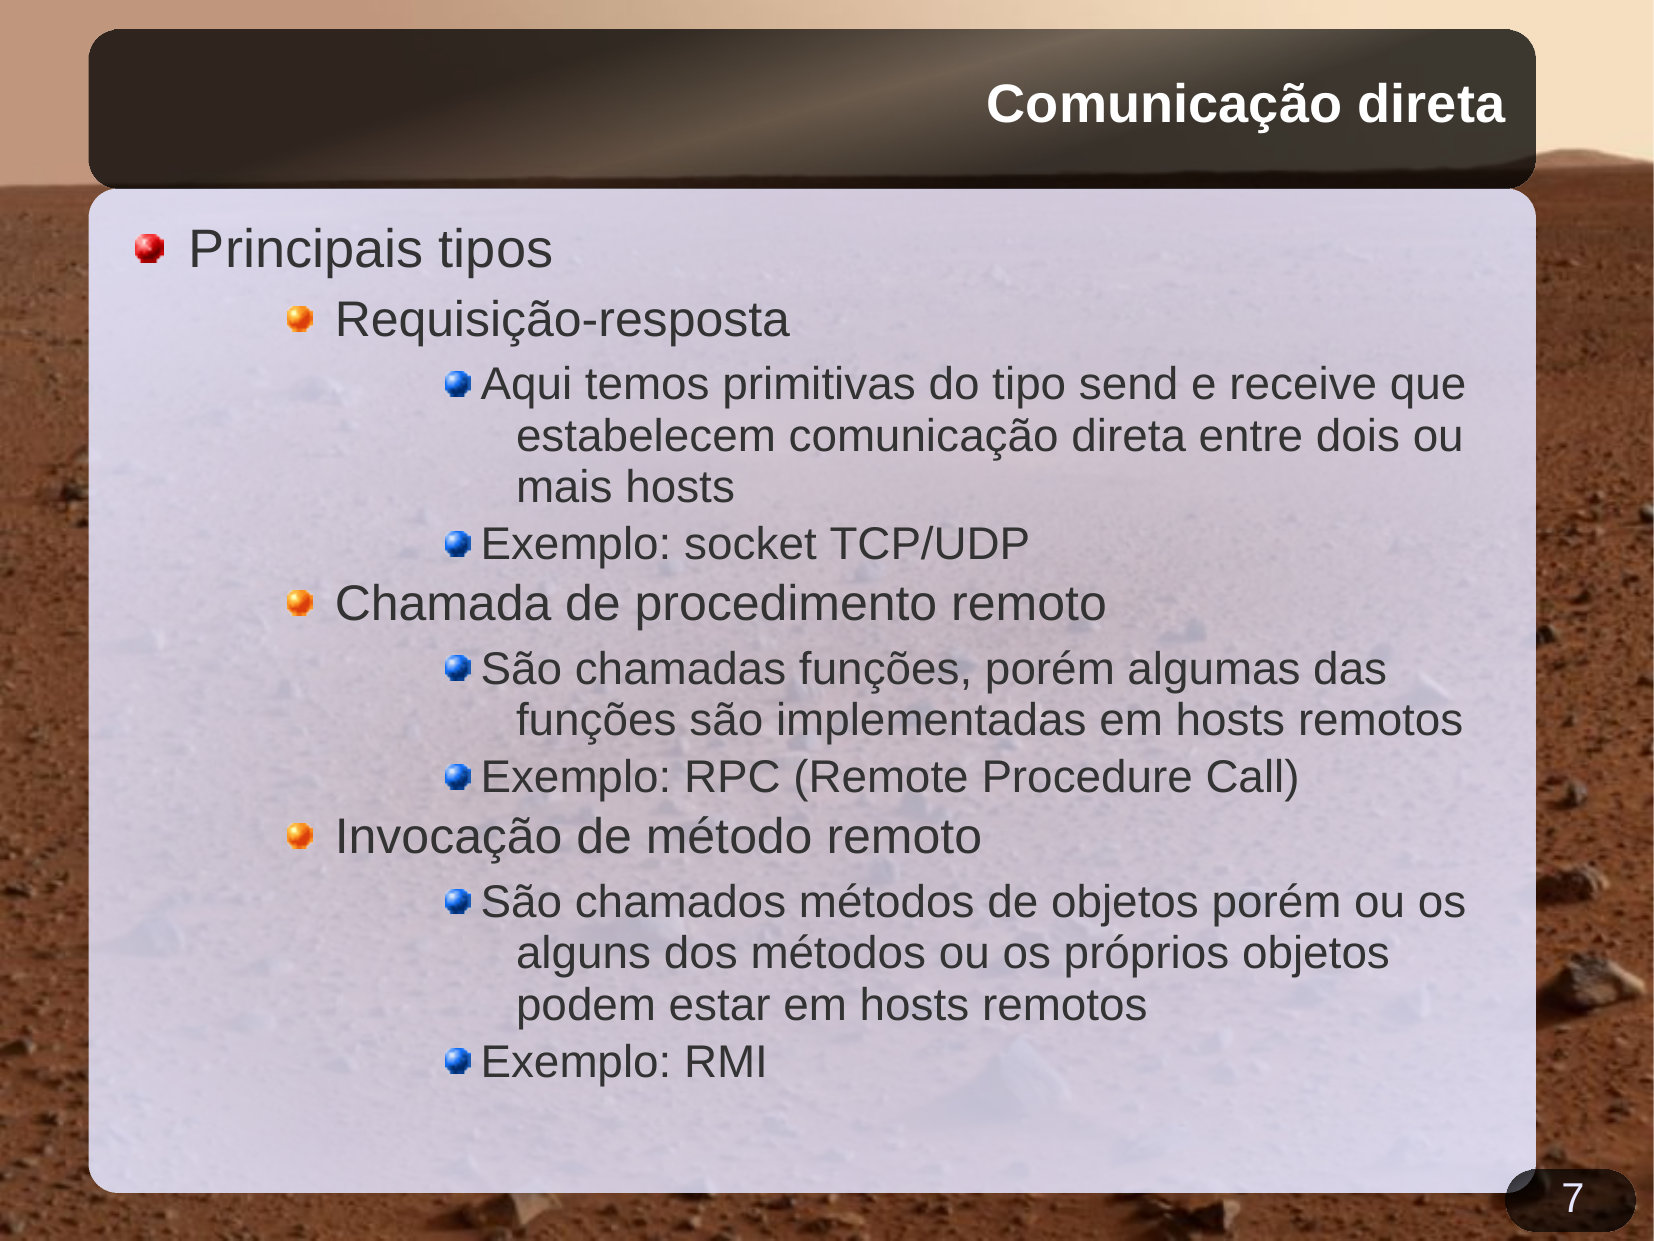

# Comunicação direta
Principais tipos
Requisição-resposta
Aqui temos primitivas do tipo send e receive que estabelecem comunicação direta entre dois ou mais hosts
Exemplo: socket TCP/UDP
Chamada de procedimento remoto
São chamadas funções, porém algumas das funções são implementadas em hosts remotos
Exemplo: RPC (Remote Procedure Call)
Invocação de método remoto
São chamados métodos de objetos porém ou os alguns dos métodos ou os próprios objetos podem estar em hosts remotos
Exemplo: RMI